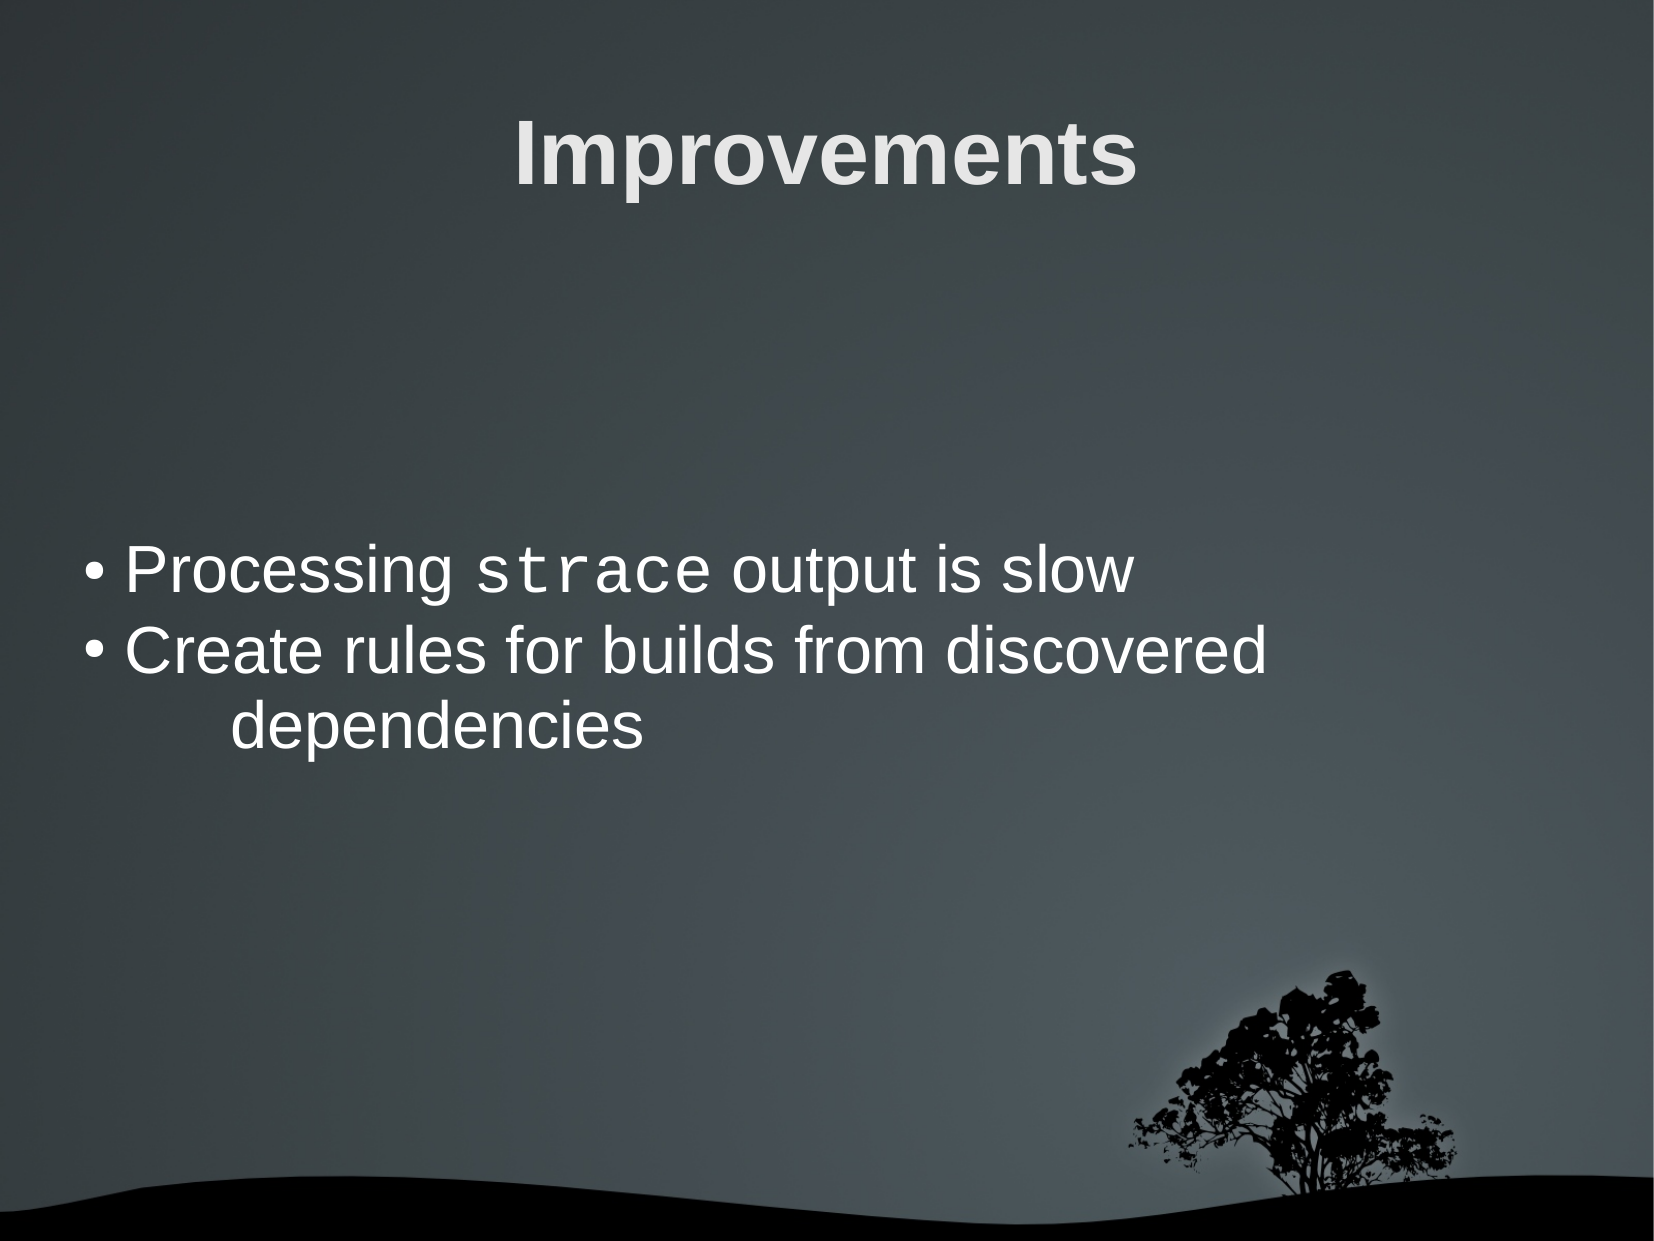

# Improvements
 Processing strace output is slow
 Create rules for builds from discovered 						dependencies